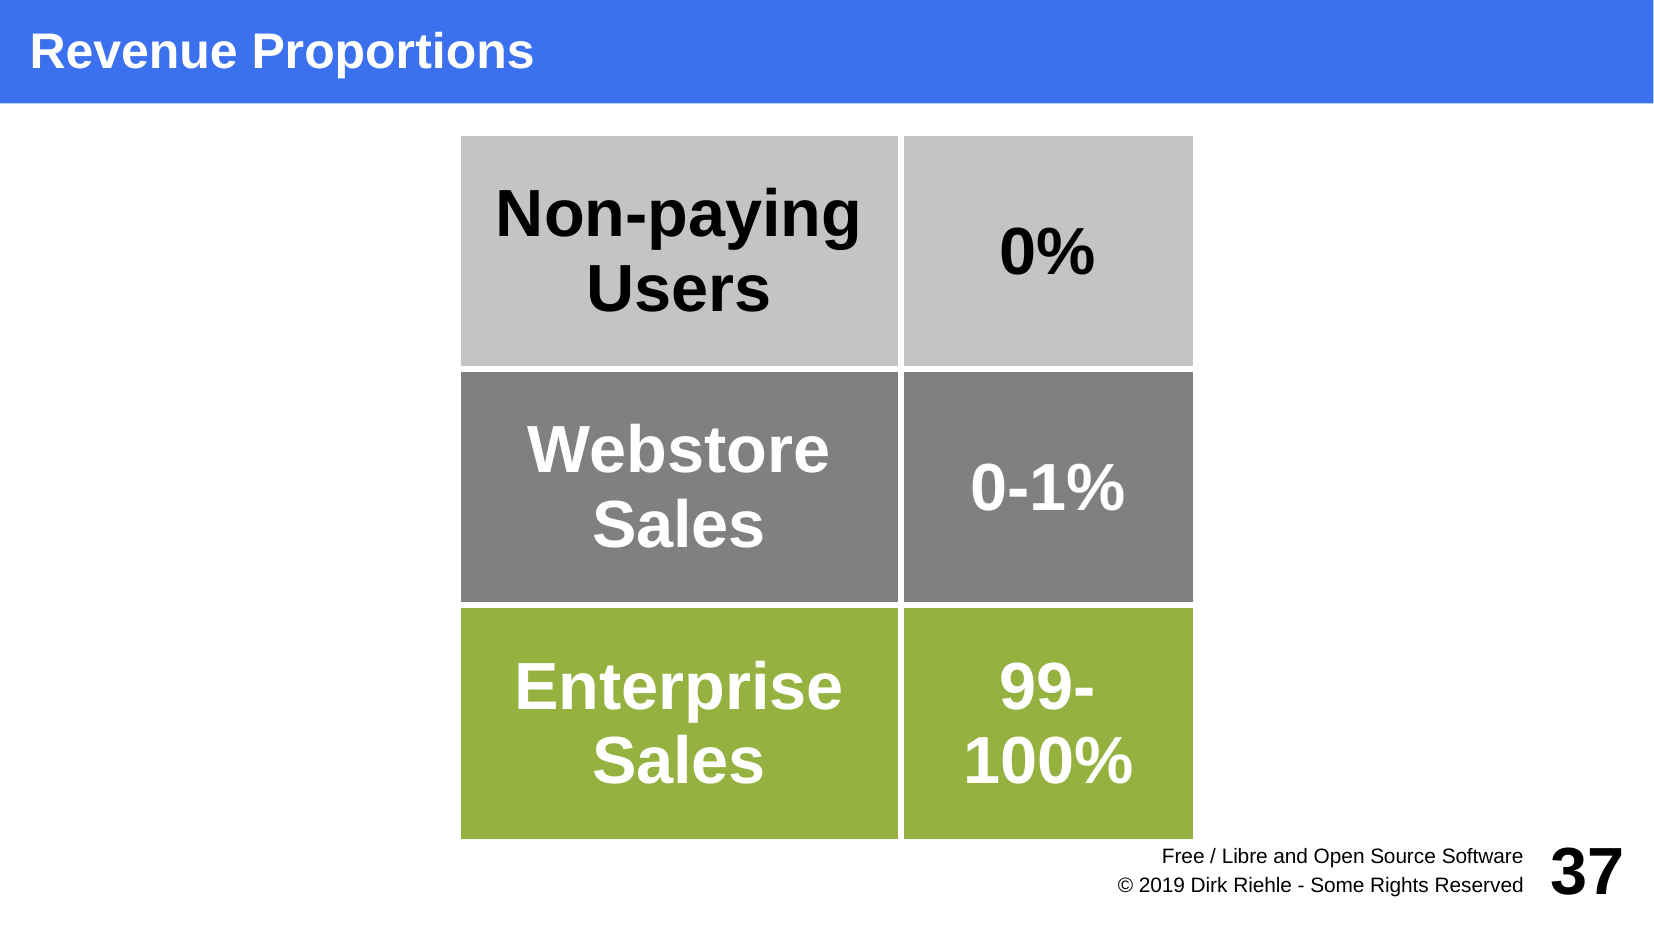

# Revenue Proportions
Non-paying
Users
0%
Webstore
Sales
0-1%
Enterprise
Sales
99-
100%
Free / Libre and Open Source Software
37
© 2019 Dirk Riehle - Some Rights Reserved